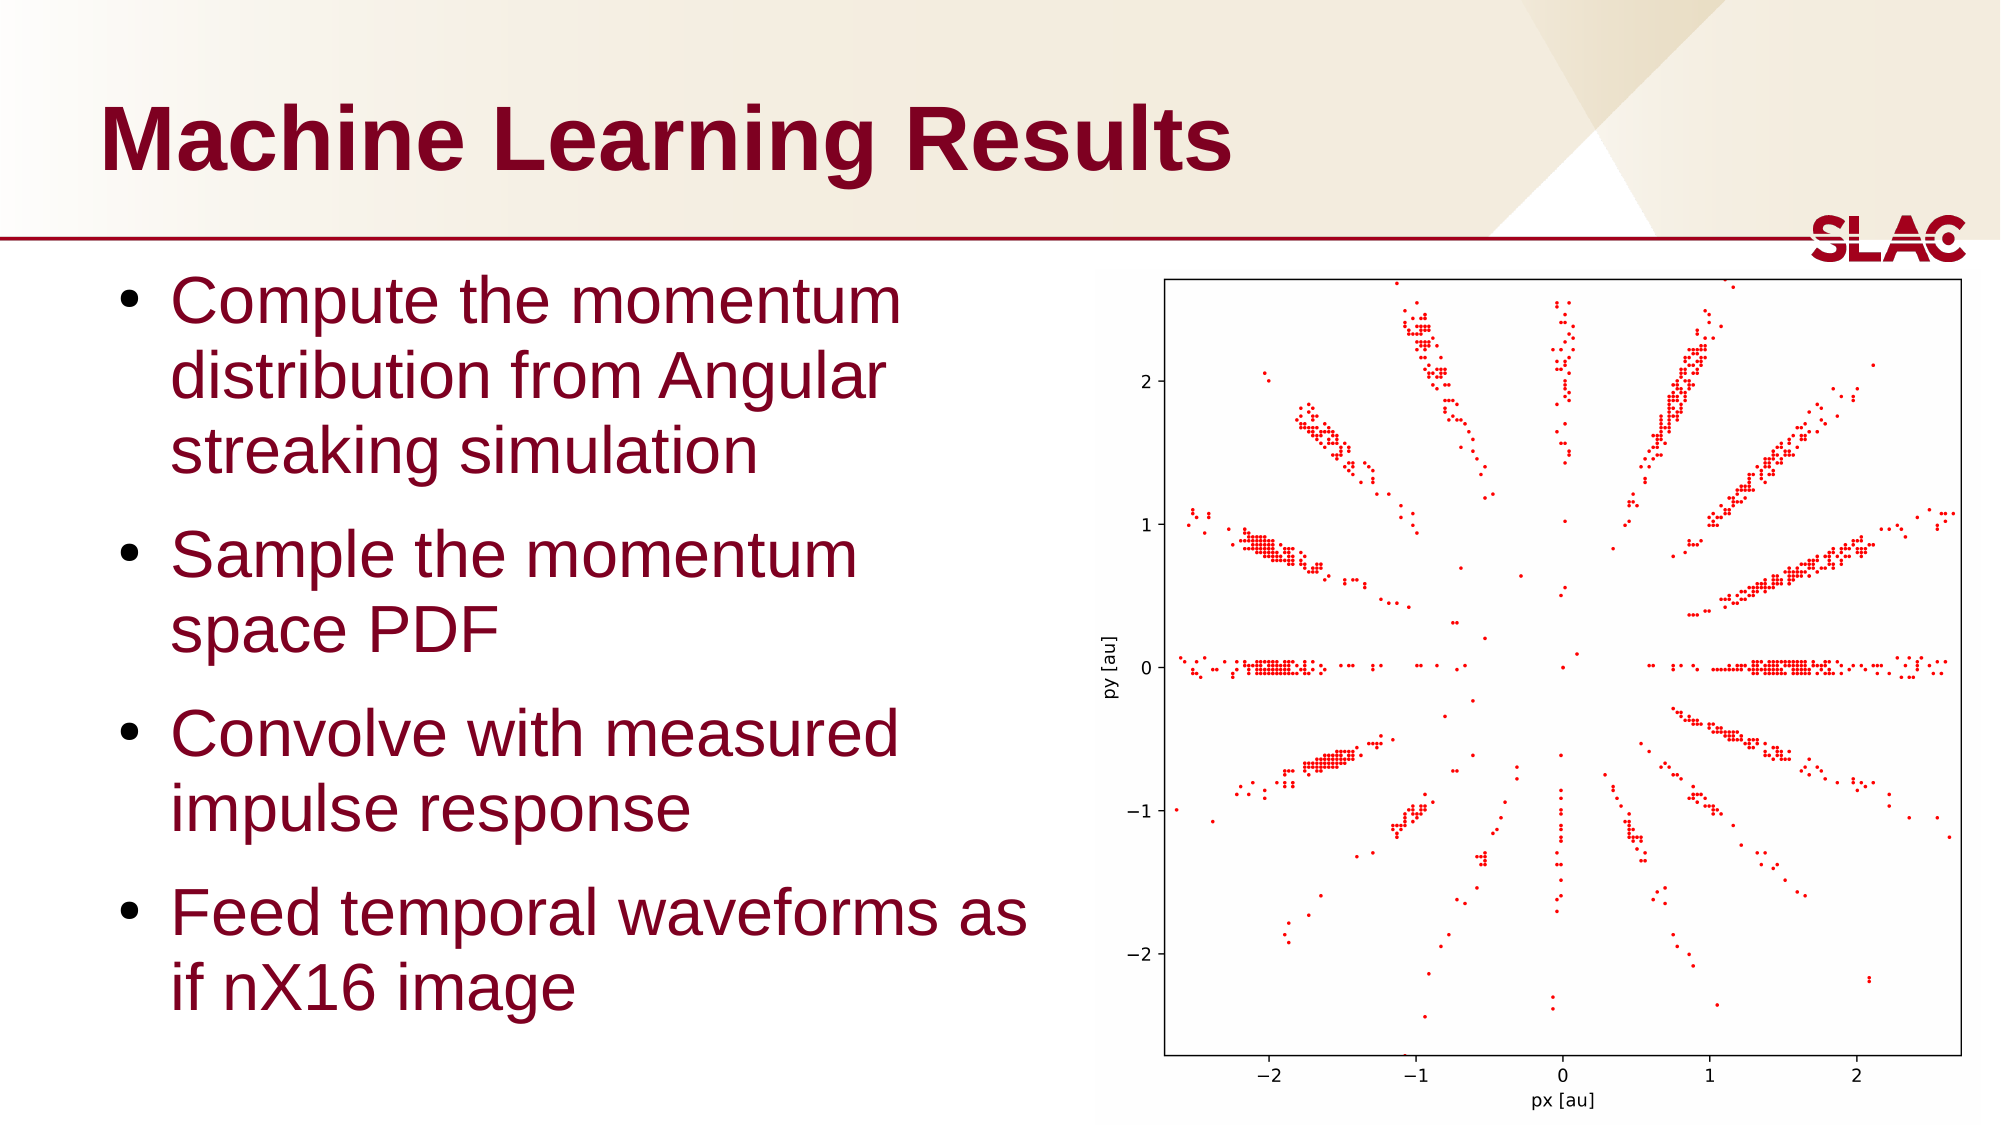

# Machine Learning Results
Compute the momentum distribution from Angular streaking simulation
Sample the momentum space PDF
Convolve with measured impulse response
Feed temporal waveforms as if nX16 image